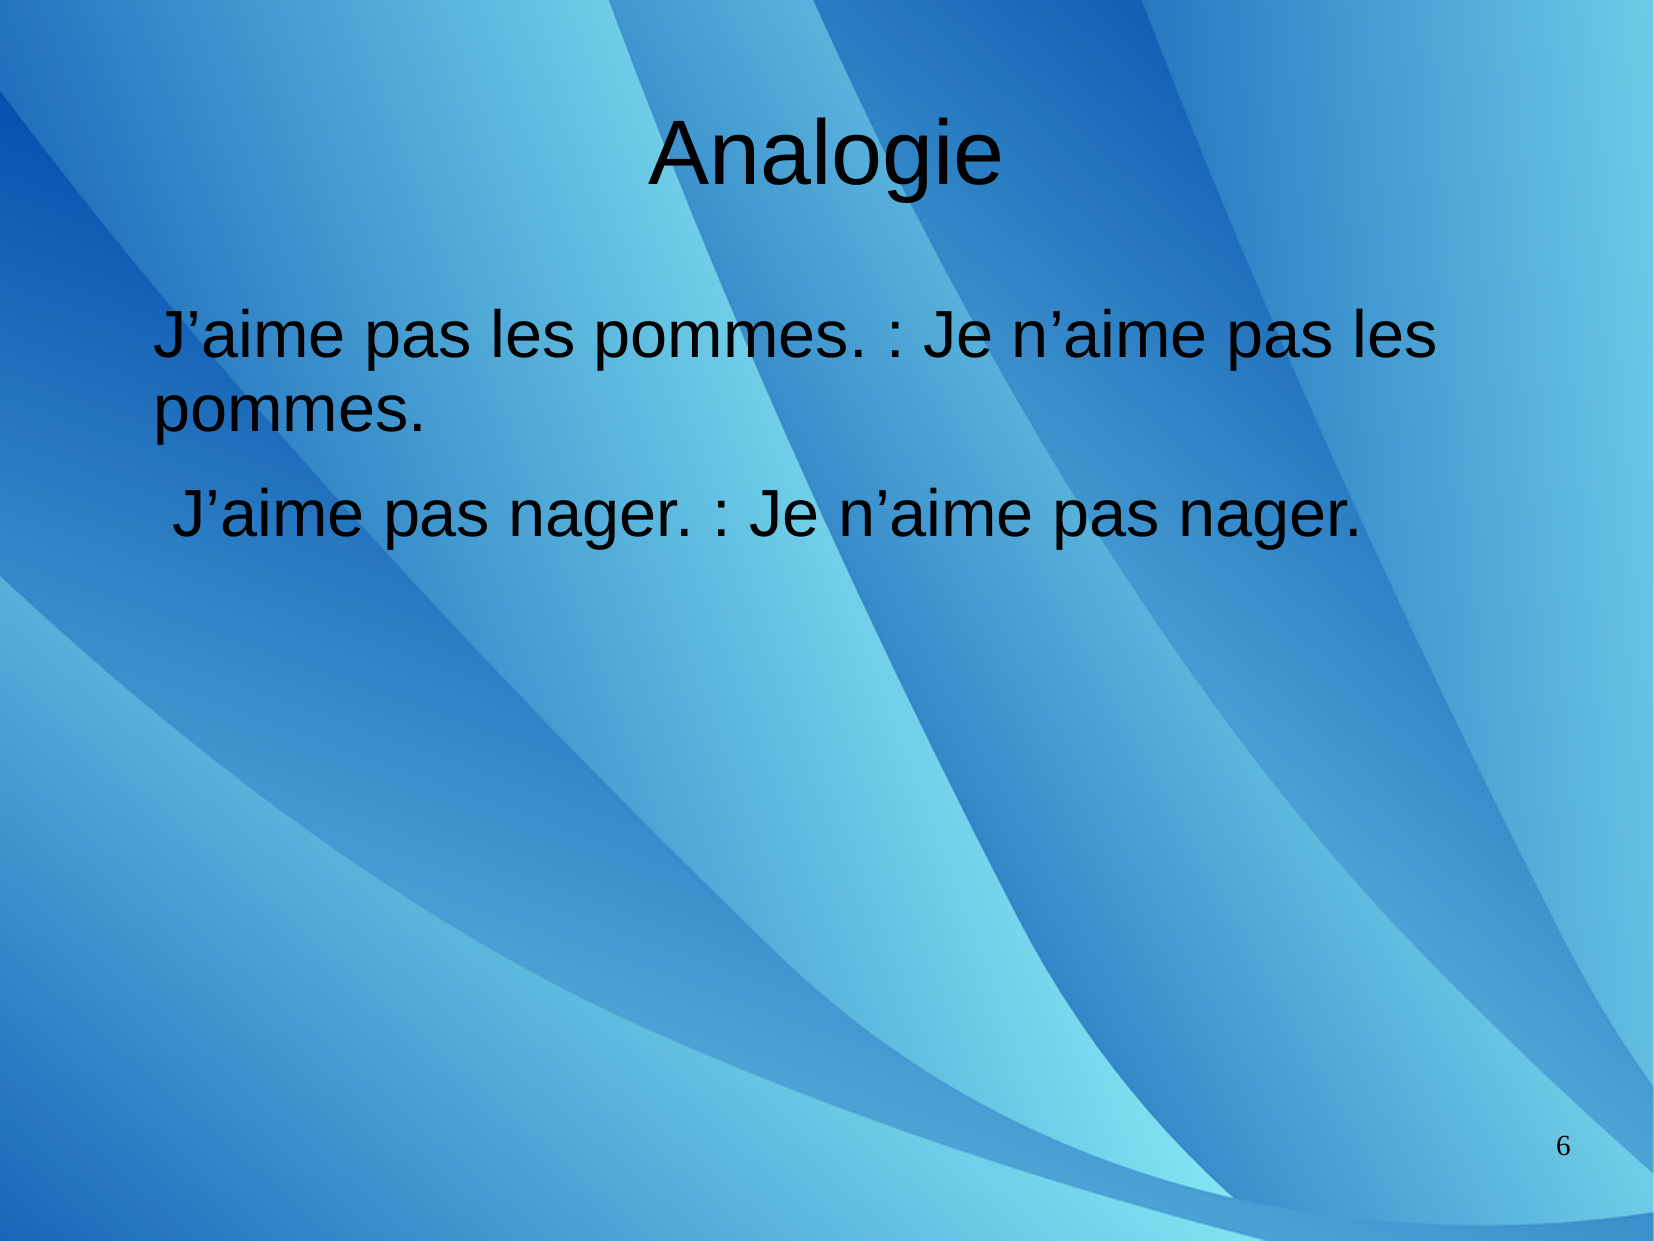

# Analogie
J’aime pas les pommes. : Je n’aime pas les pommes.
 J’aime pas nager. : Je n’aime pas nager.
6